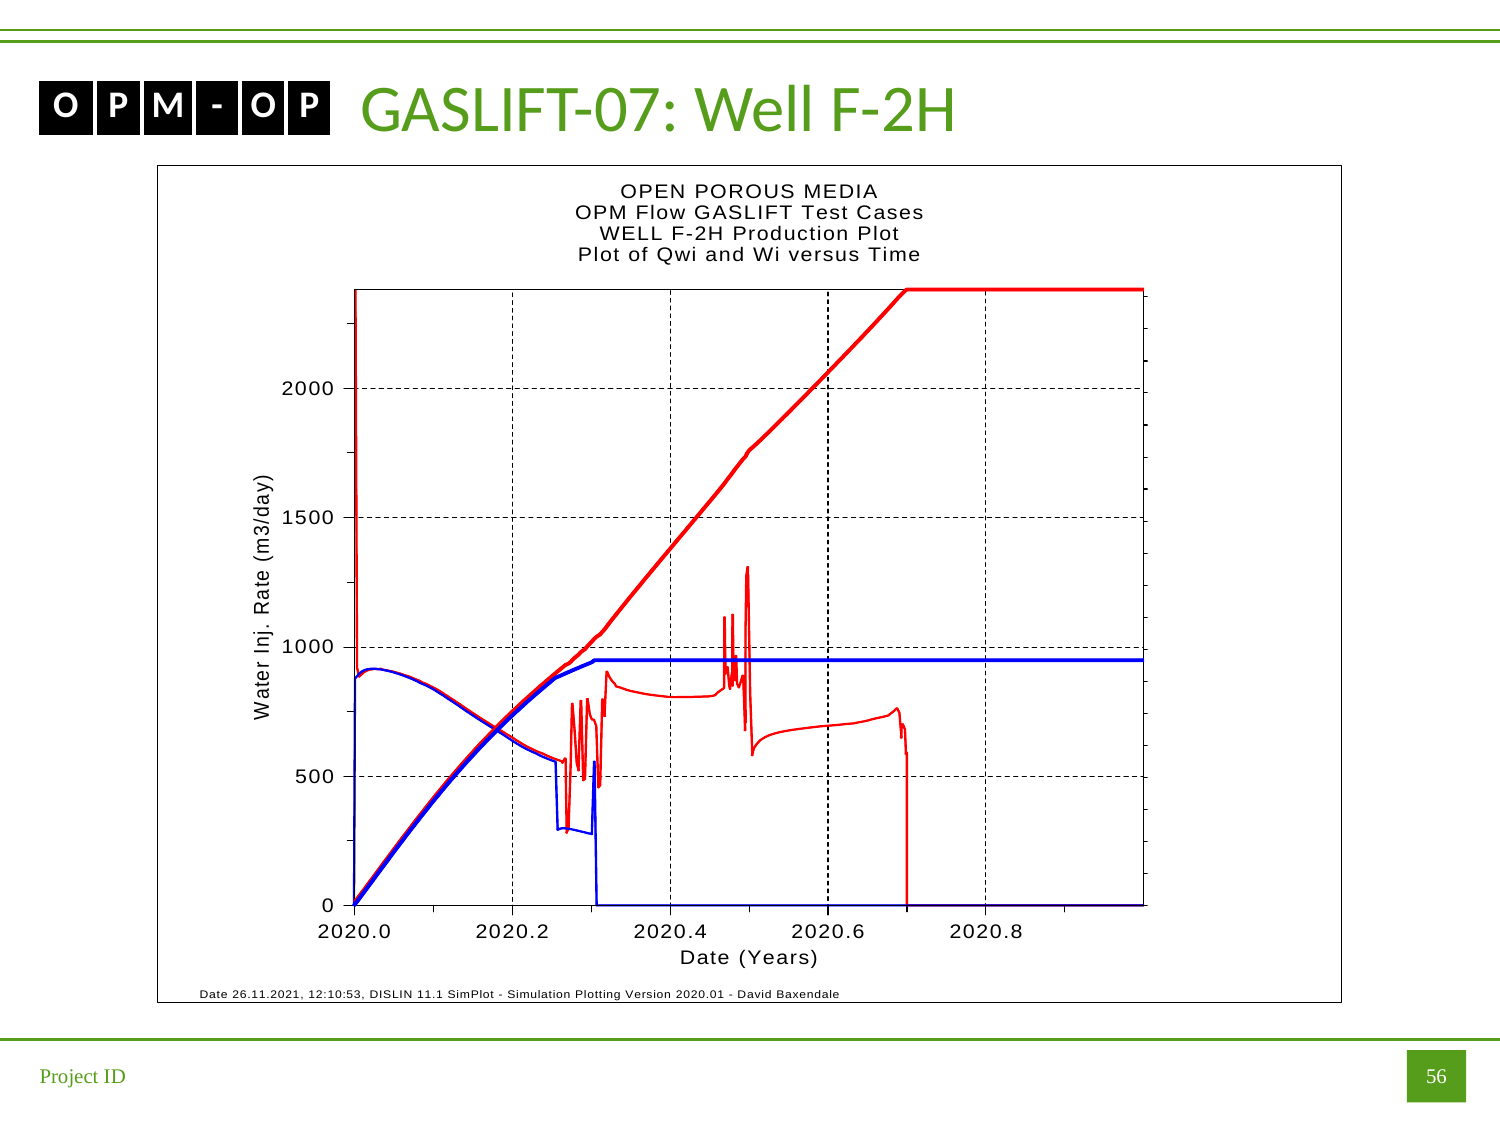

# GASLIFT-07: well F-2H
Project ID
56